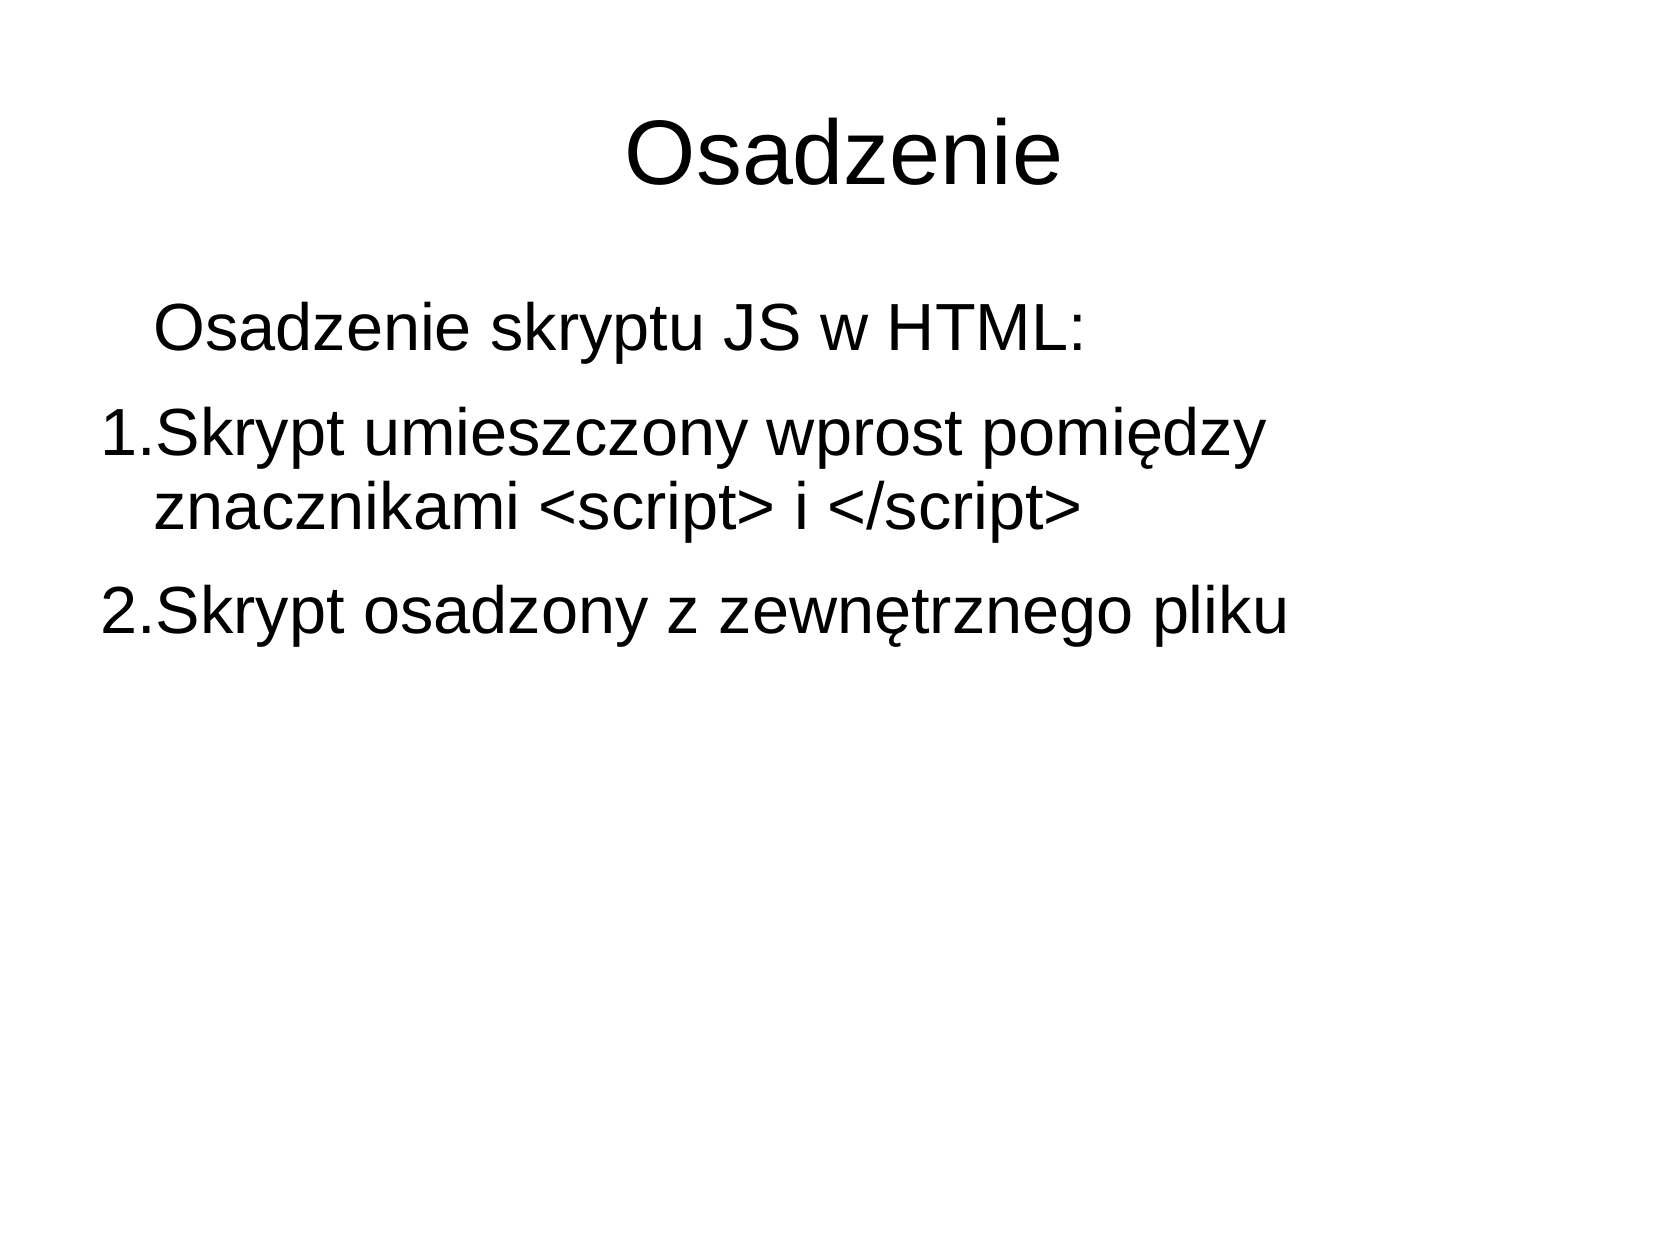

# Osadzenie
Osadzenie skryptu JS w HTML:
Skrypt umieszczony wprost pomiędzy znacznikami <script> i </script>
Skrypt osadzony z zewnętrznego pliku